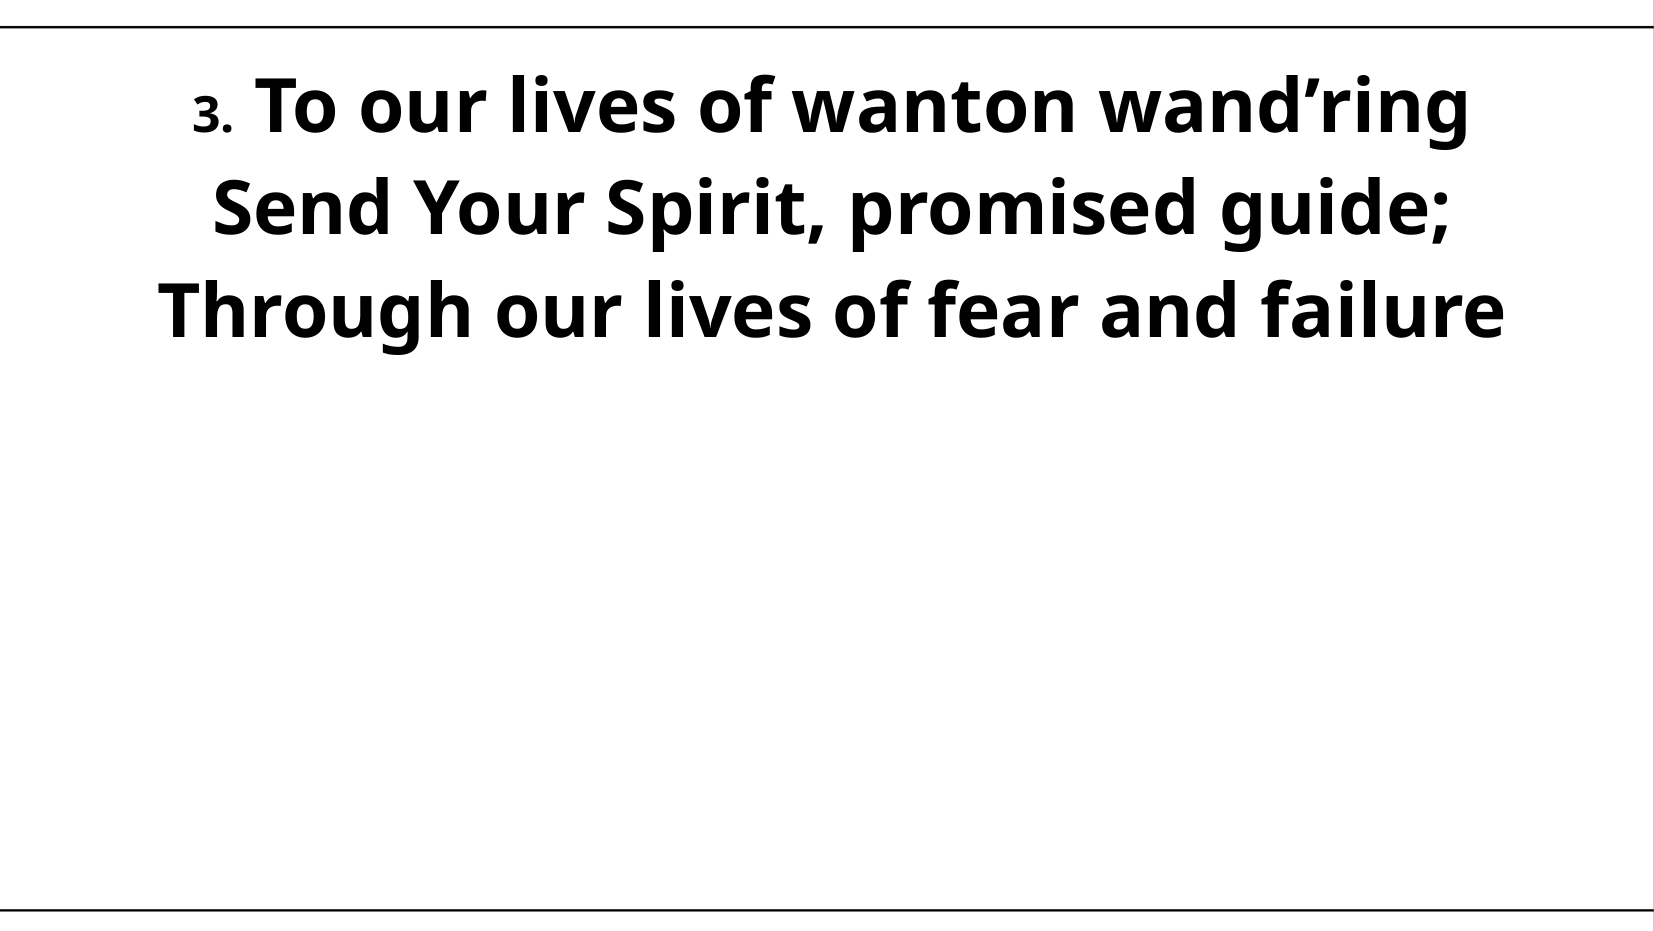

3. To our lives of wanton wand’ring
Send Your Spirit, promised guide;
Through our lives of fear and failure